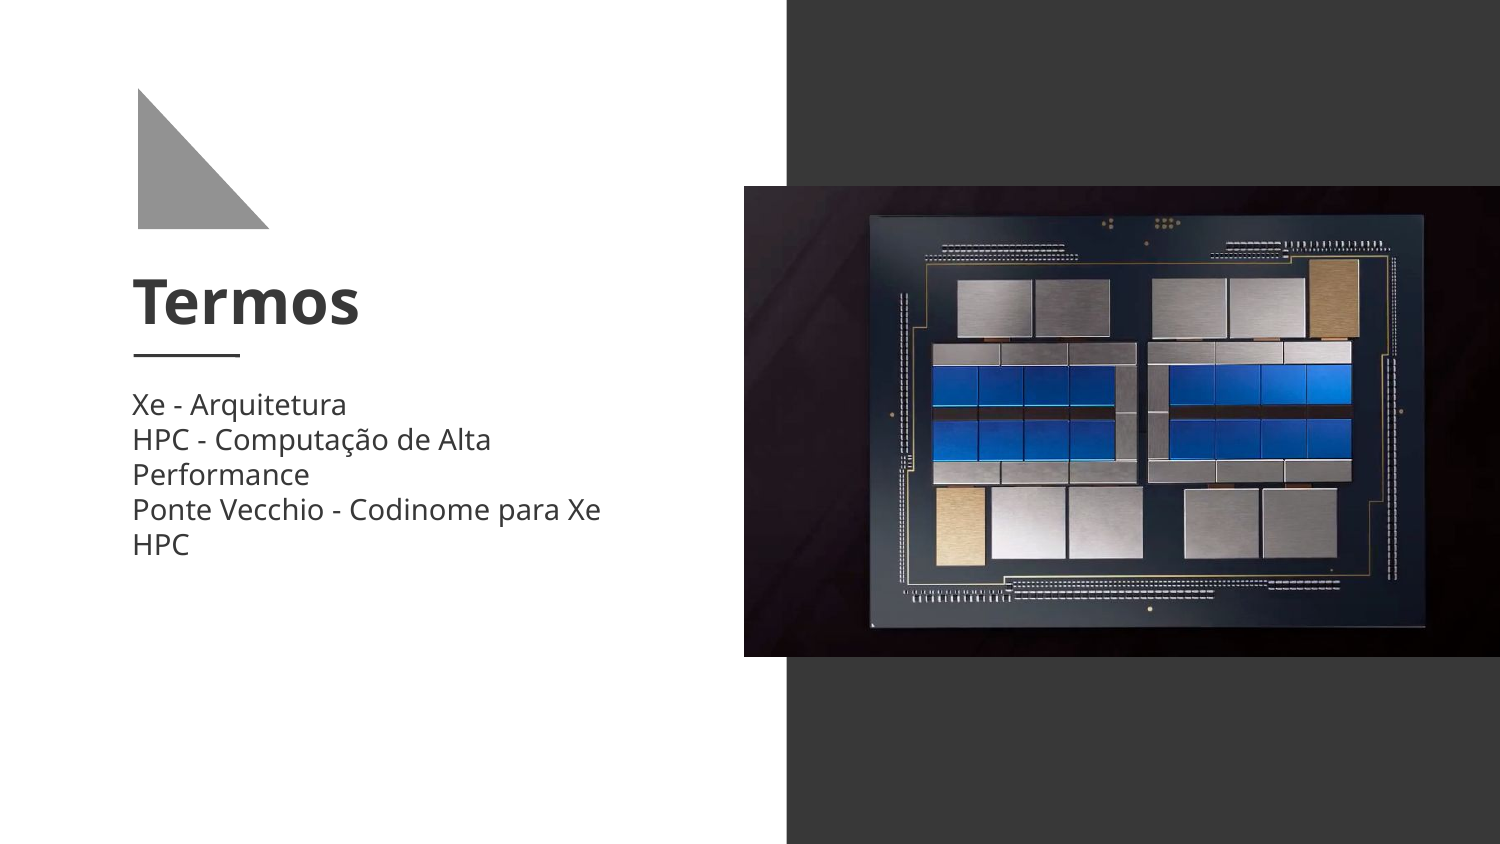

# Termos
Xe - Arquitetura
HPC - Computação de Alta Performance
Ponte Vecchio - Codinome para Xe HPC